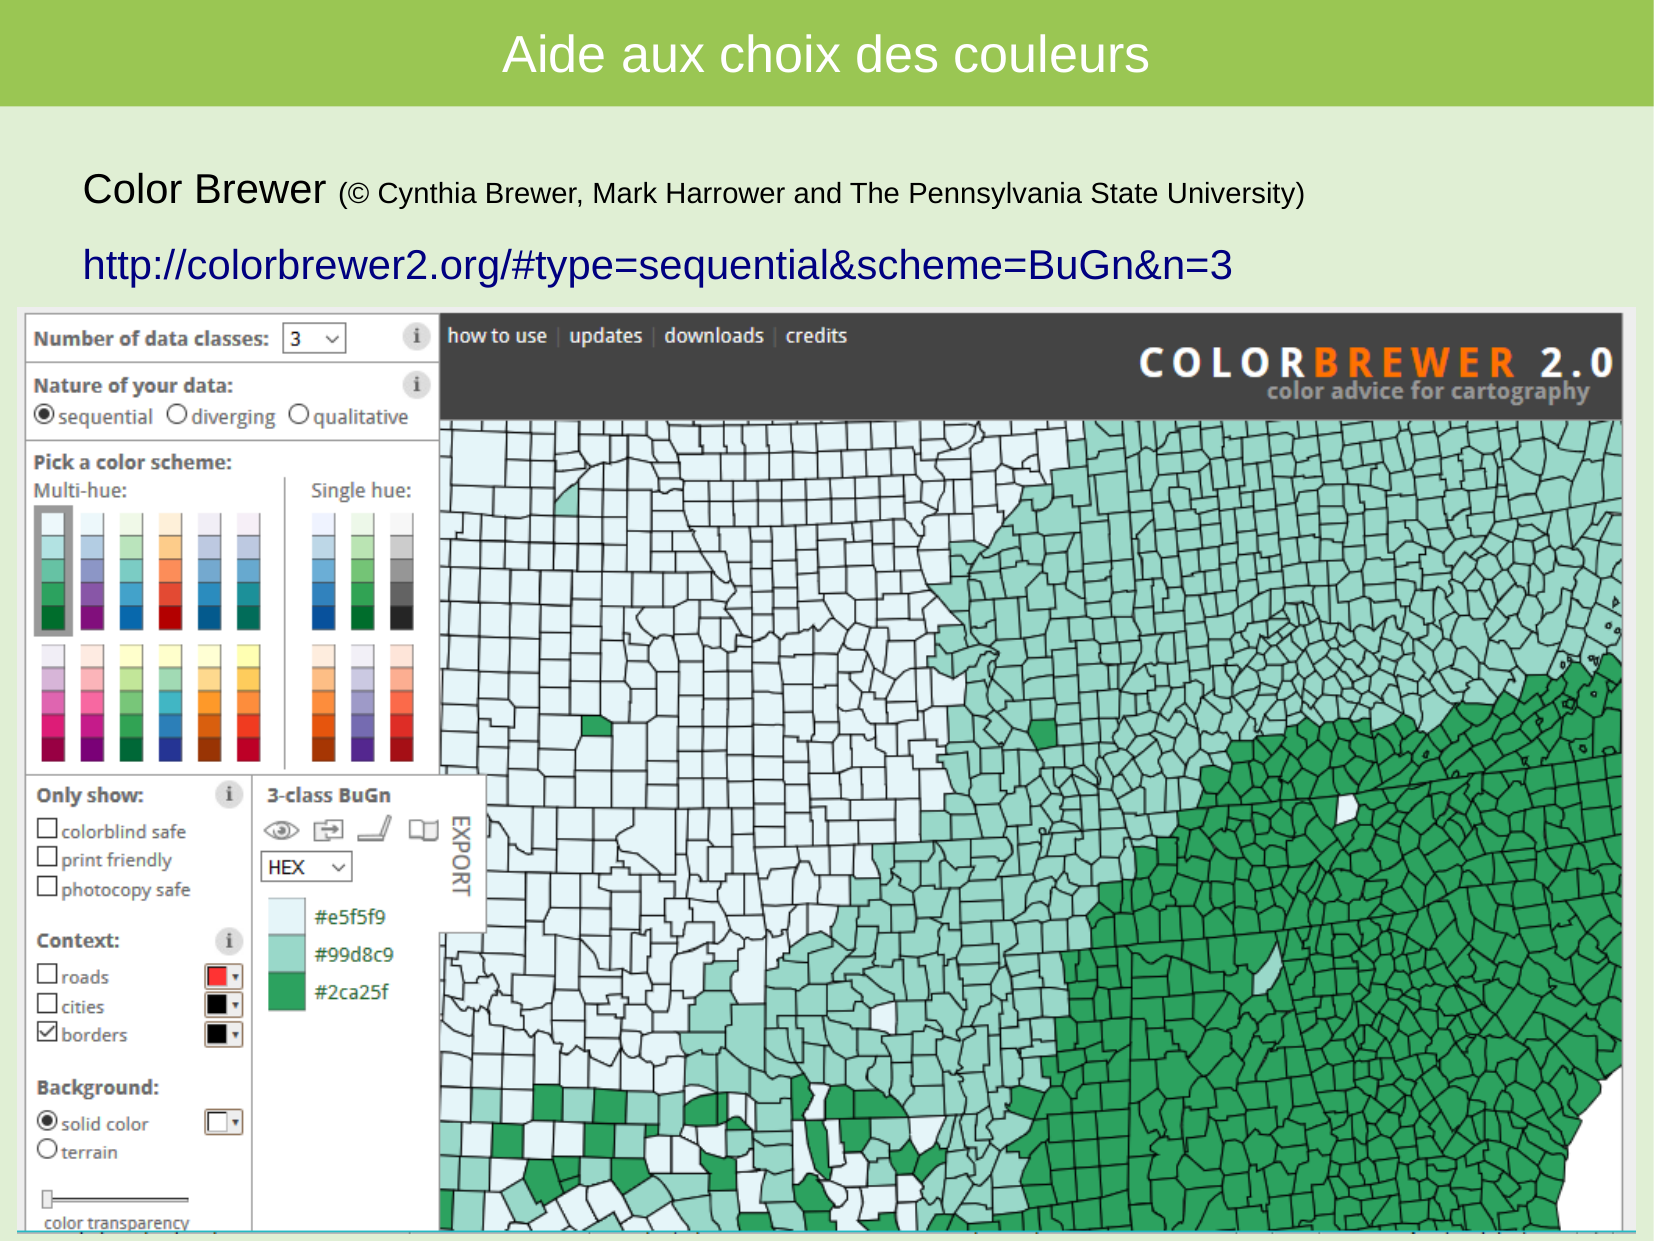

# Aide aux choix des couleurs
Color Brewer (© Cynthia Brewer, Mark Harrower and The Pennsylvania State University)
http://colorbrewer2.org/#type=sequential&scheme=BuGn&n=3